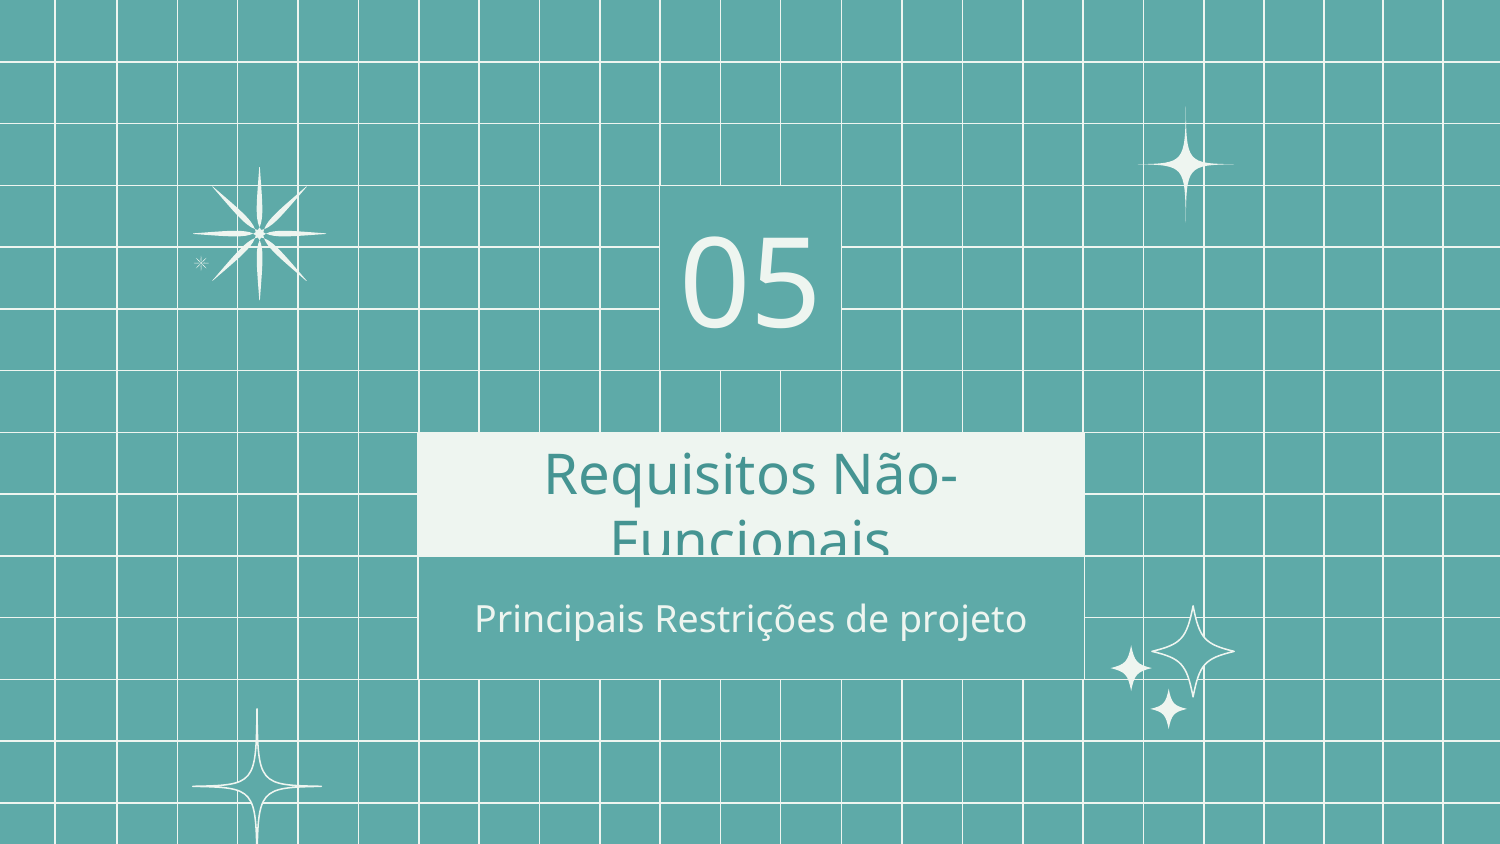

05
# Requisitos Não-Funcionais
Principais Restrições de projeto